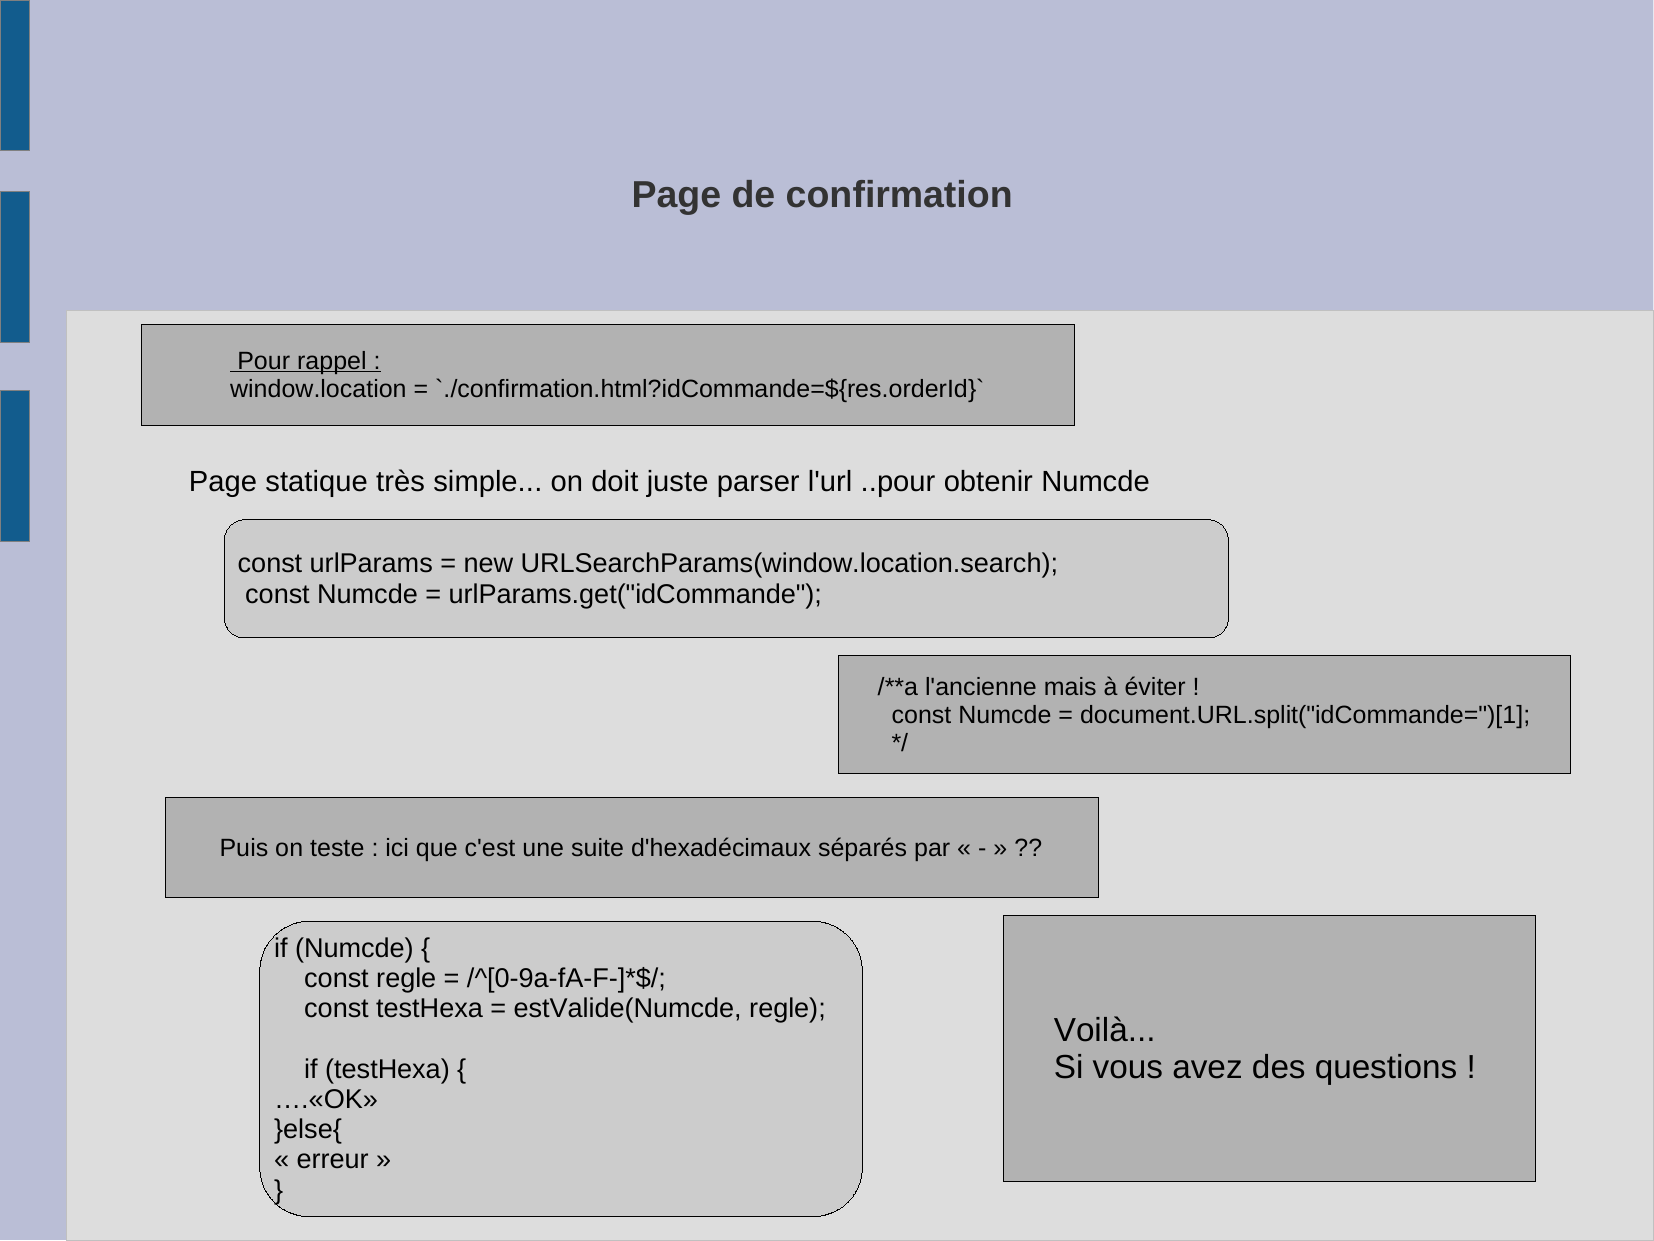

# Page de confirmation
 Pour rappel :
window.location = `./confirmation.html?idCommande=${res.orderId}`
Page statique très simple... on doit juste parser l'url ..pour obtenir Numcde
 const urlParams = new URLSearchParams(window.location.search);
 const Numcde = urlParams.get("idCommande");
/**a l'ancienne mais à éviter !
 const Numcde = document.URL.split("idCommande=")[1];
 */
Puis on teste : ici que c'est une suite d'hexadécimaux séparés par « - » ??
Voilà...
Si vous avez des questions !
if (Numcde) {
 const regle = /^[0-9a-fA-F-]*$/;
 const testHexa = estValide(Numcde, regle);
 if (testHexa) {
….«OK»
}else{
« erreur »
}